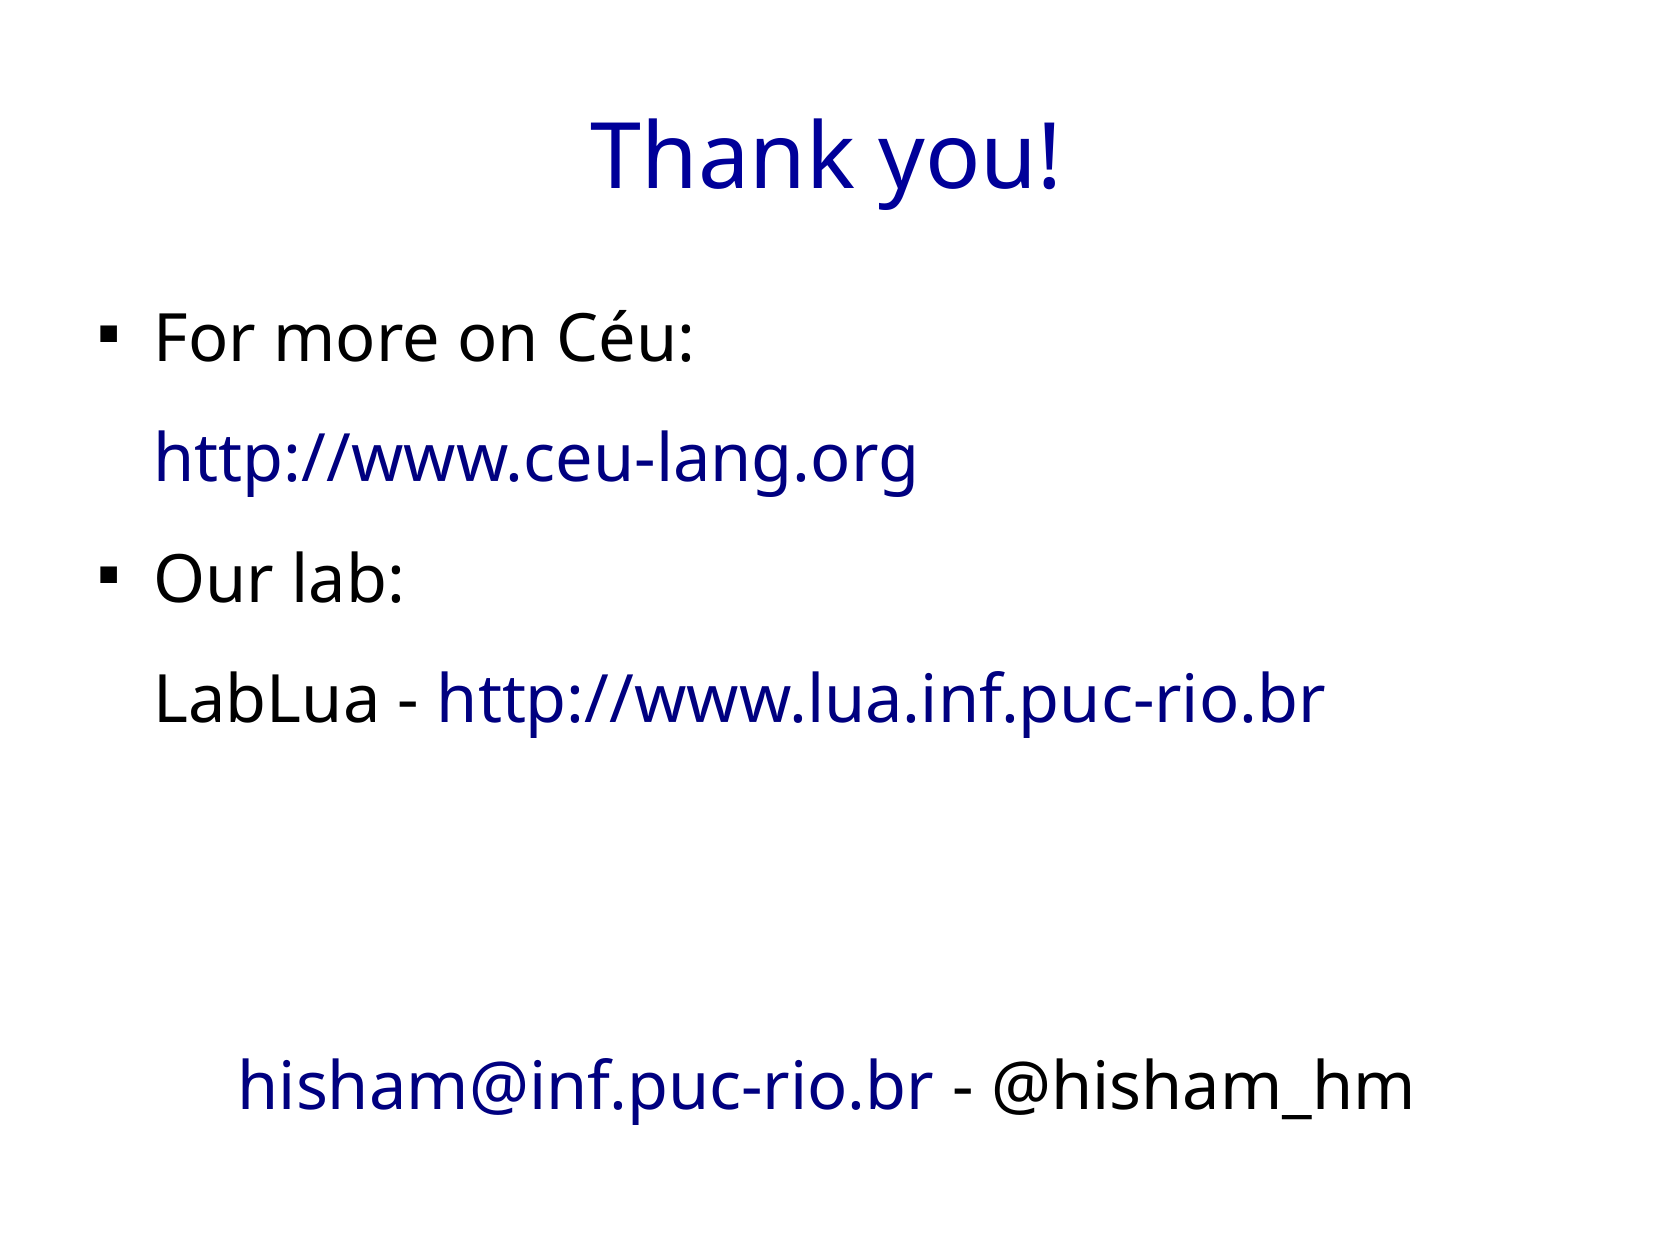

# Thank you!
For more on Céu:
http://www.ceu-lang.org
Our lab:
LabLua - http://www.lua.inf.puc-rio.br
hisham@inf.puc-rio.br - @hisham_hm